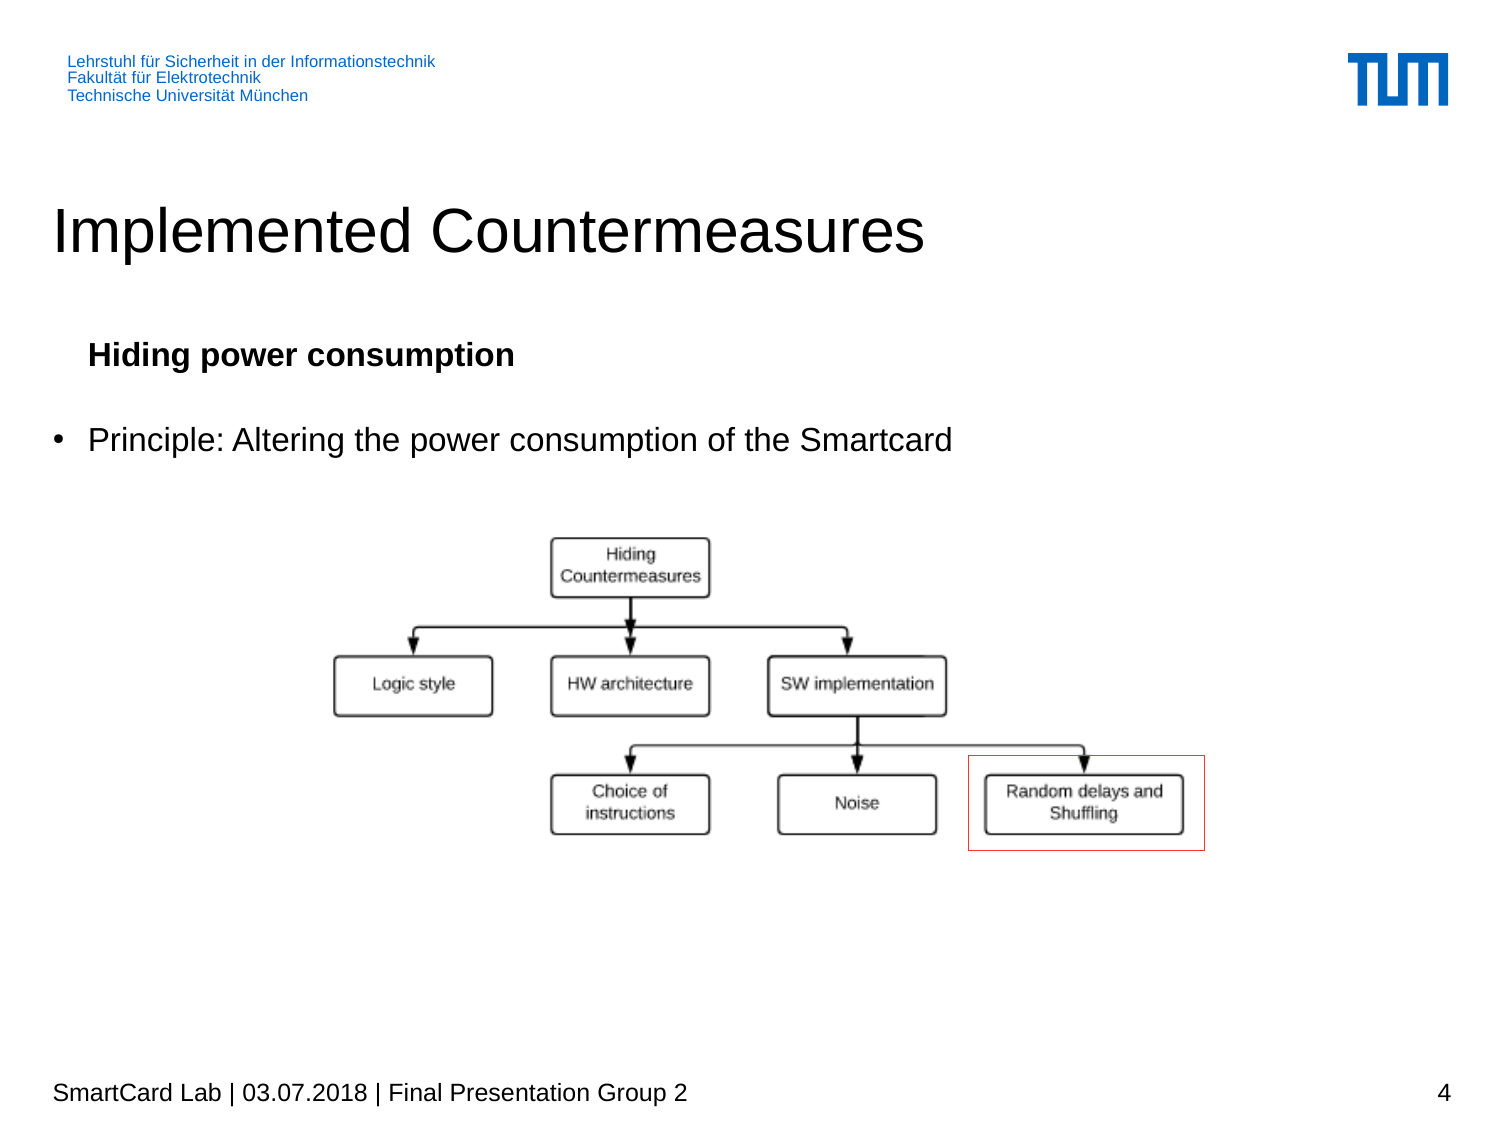

# Implemented Countermeasures
Hiding power consumption
Principle: Altering the power consumption of the Smartcard
SmartCard Lab | 03.07.2018 | Final Presentation Group 2
4